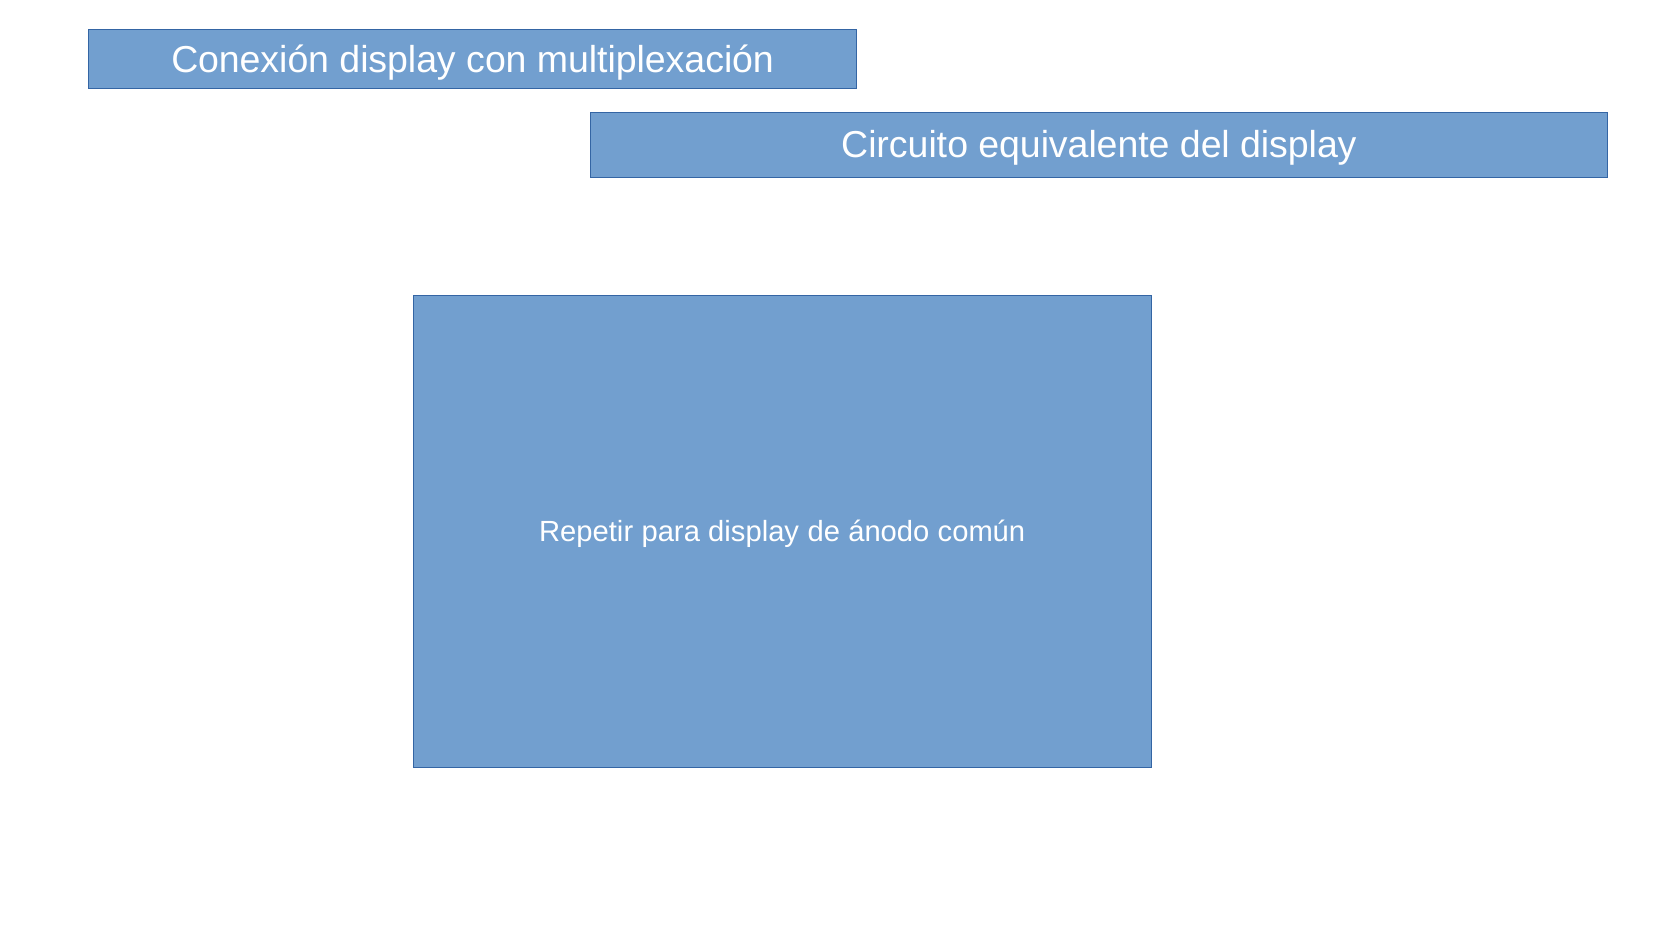

Conexión display con multiplexación
Circuito equivalente del display
Repetir para display de ánodo común